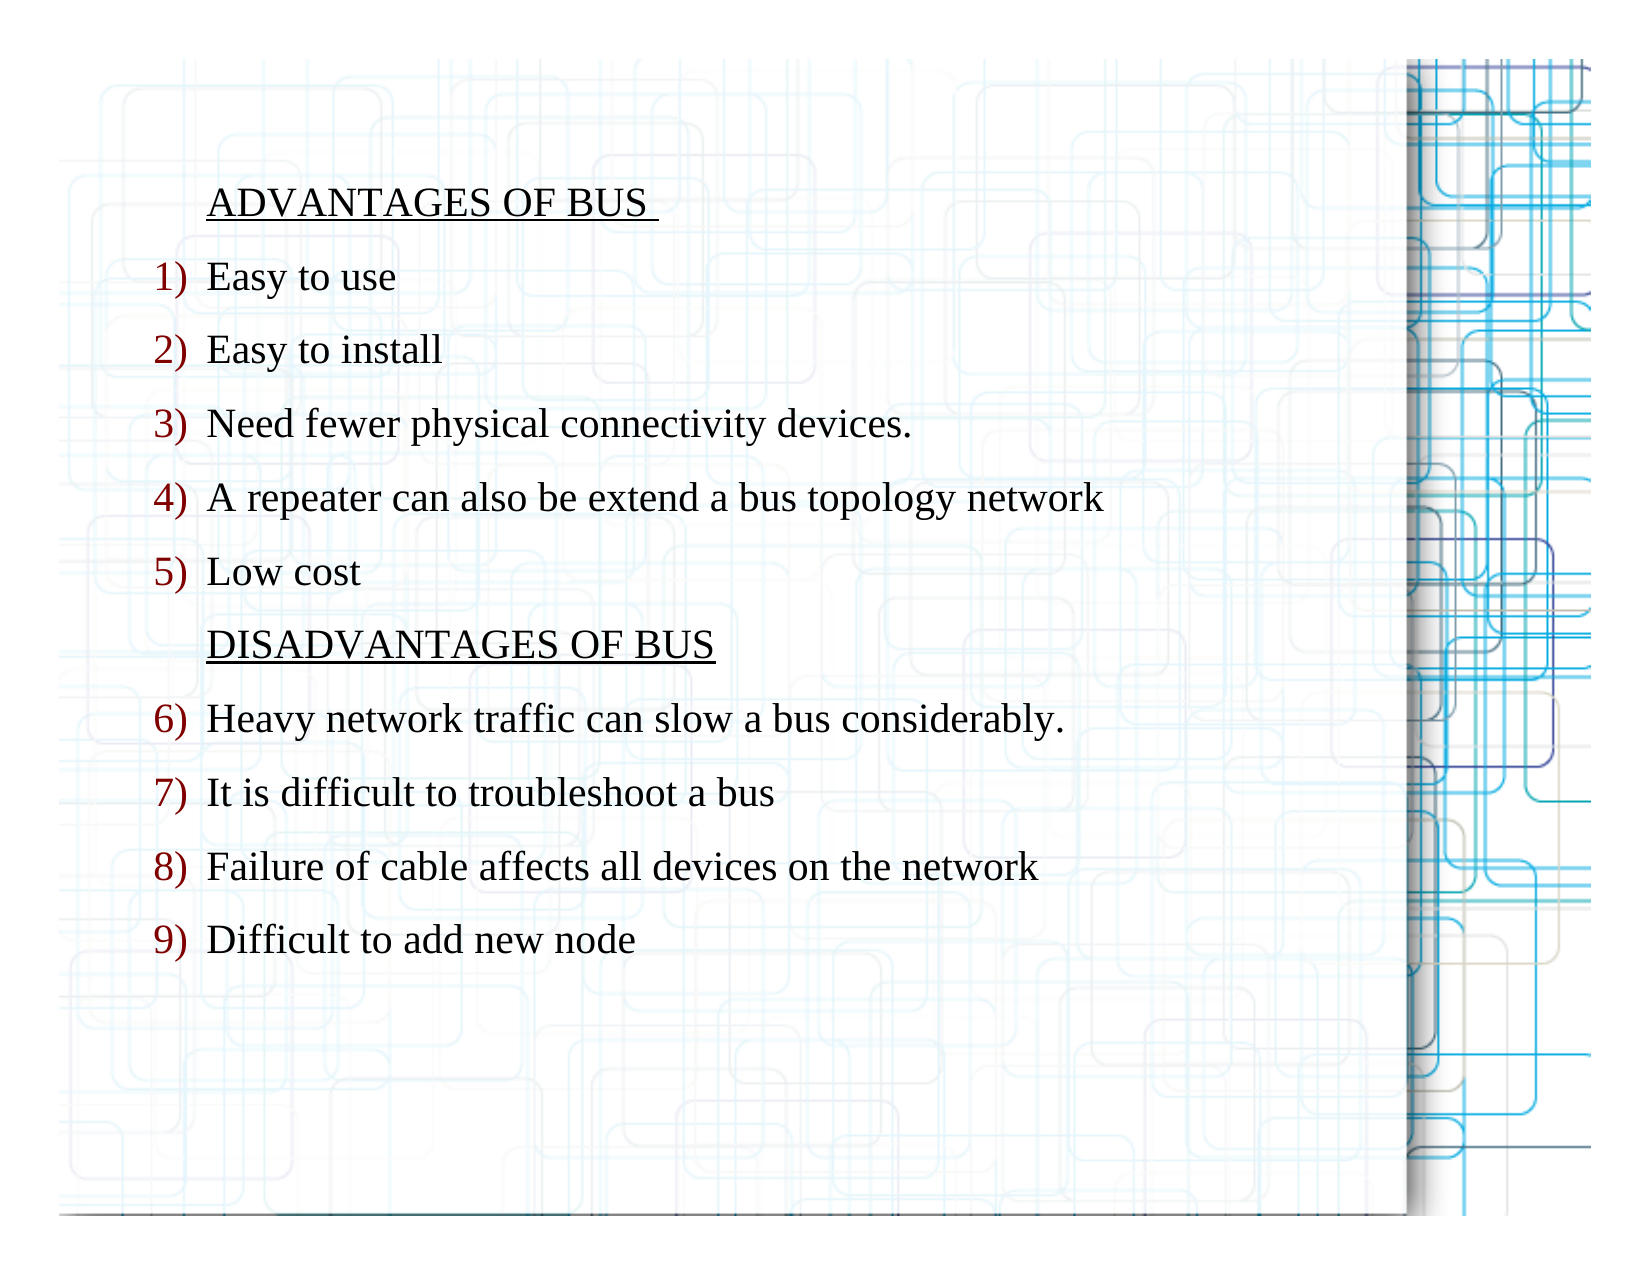

# ADVANTAGES OF BUS
Easy to use
Easy to install
Need fewer physical connectivity devices.
A repeater can also be extend a bus topology network
Low cost
DISADVANTAGES OF BUS
Heavy network traffic can slow a bus considerably.
It is difficult to troubleshoot a bus
Failure of cable affects all devices on the network
Difficult to add new node